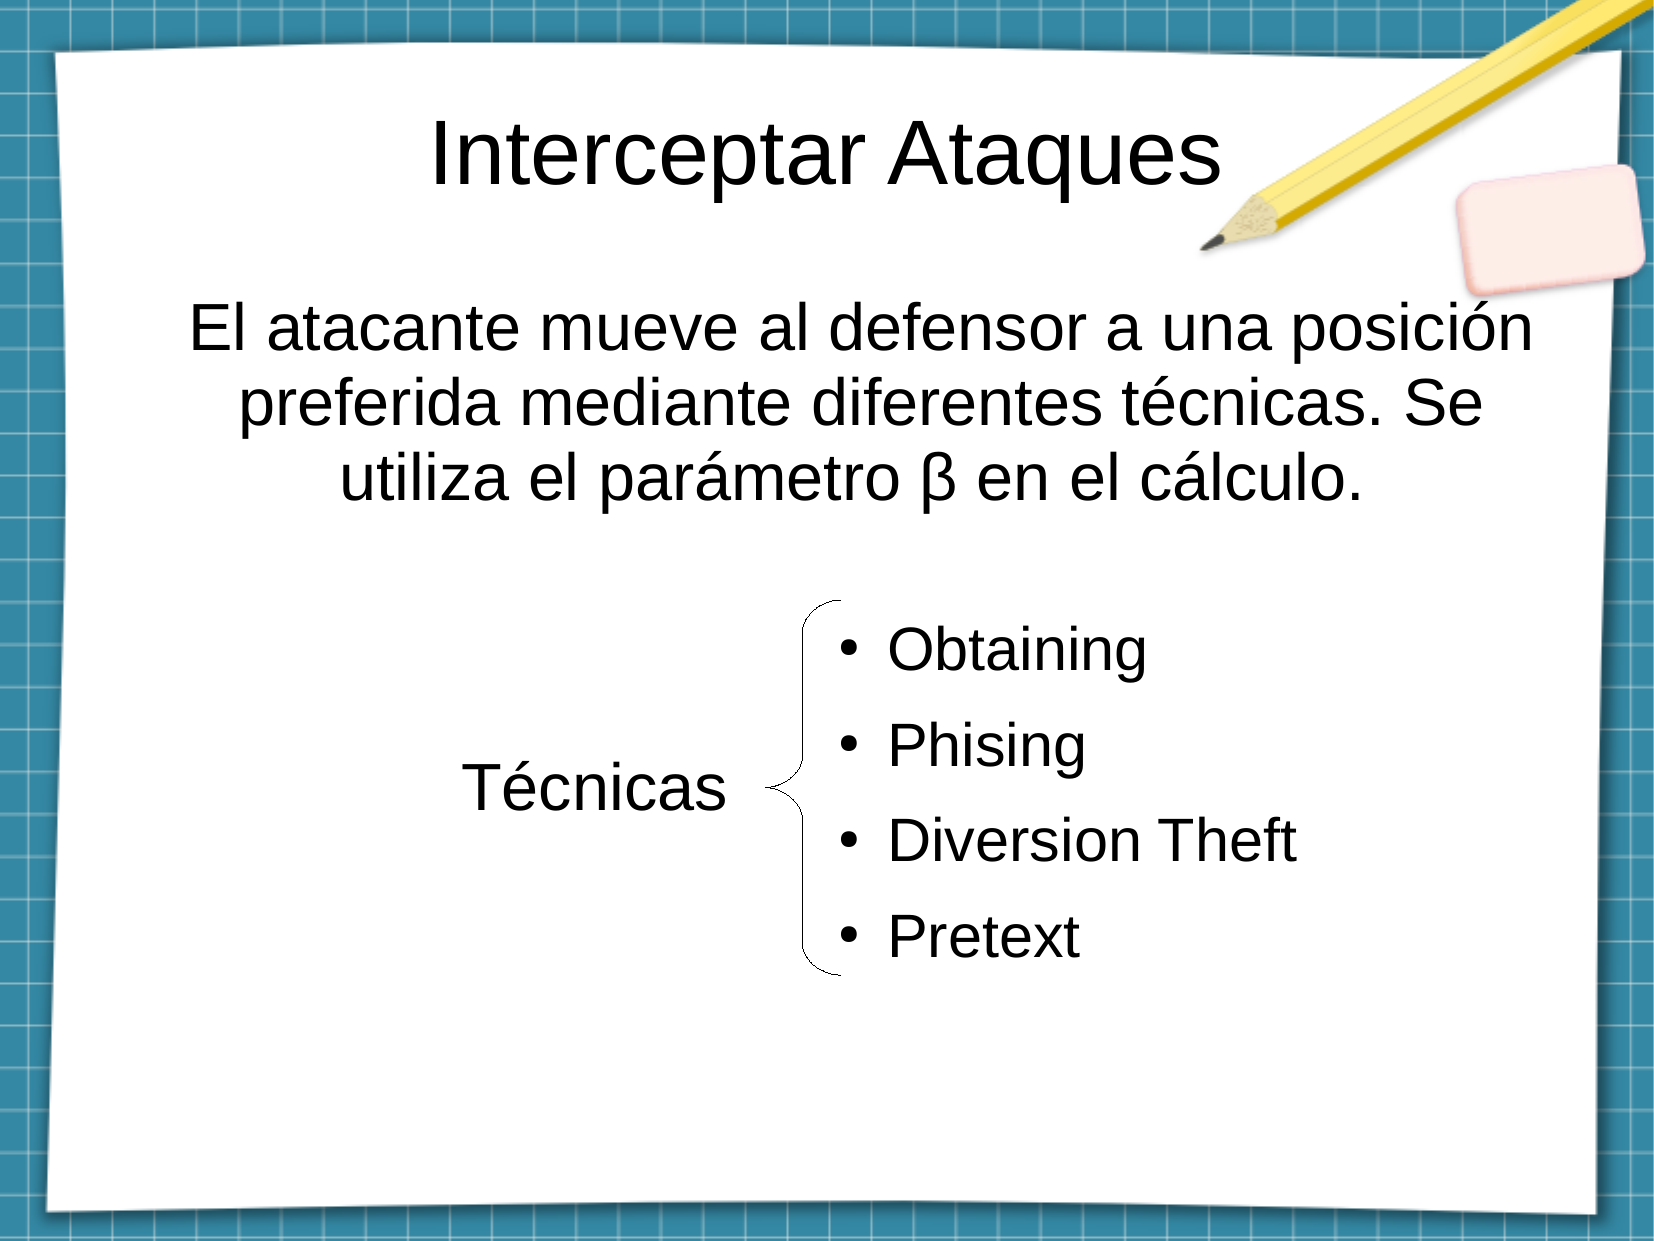

# Interceptar Ataques
El atacante mueve al defensor a una posición preferida mediante diferentes técnicas. Se utiliza el parámetro β en el cálculo.
Obtaining
Phising
Diversion Theft
Pretext
Técnicas